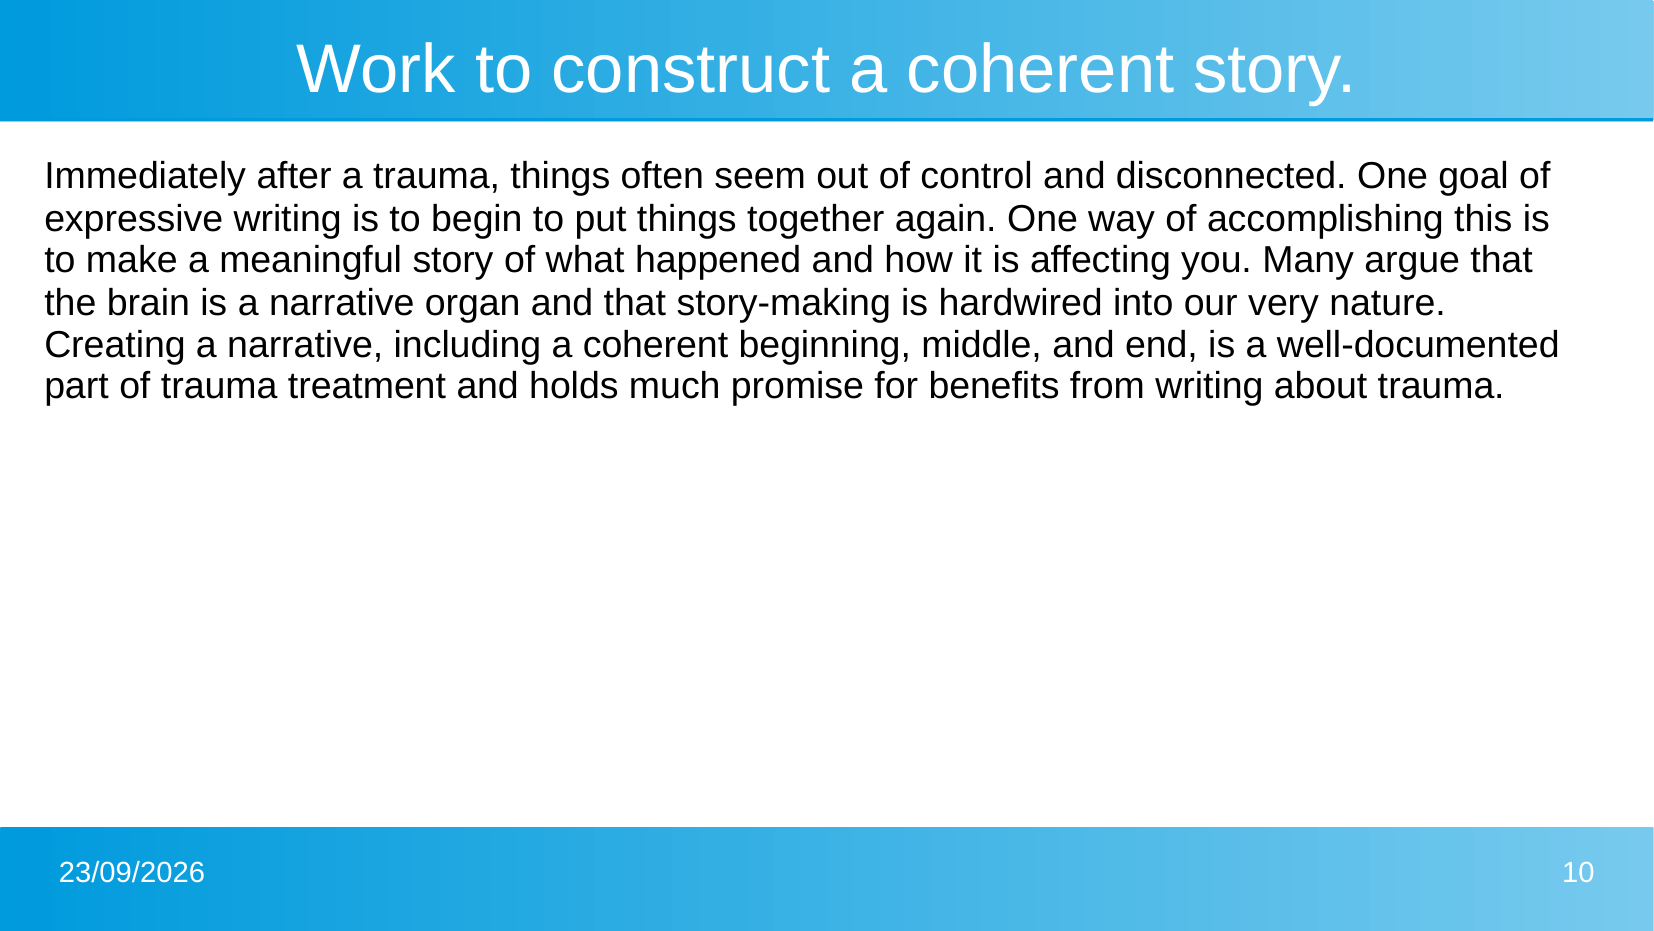

# Work to construct a coherent story.
Immediately after a trauma, things often seem out of control and disconnected. One goal of expressive writing is to begin to put things together again. One way of accomplishing this is to make a meaningful story of what happened and how it is affecting you. Many argue that the brain is a narrative organ and that story-making is hardwired into our very nature. Creating a narrative, including a coherent beginning, middle, and end, is a well-documented part of trauma treatment and holds much promise for benefits from writing about trauma.
10